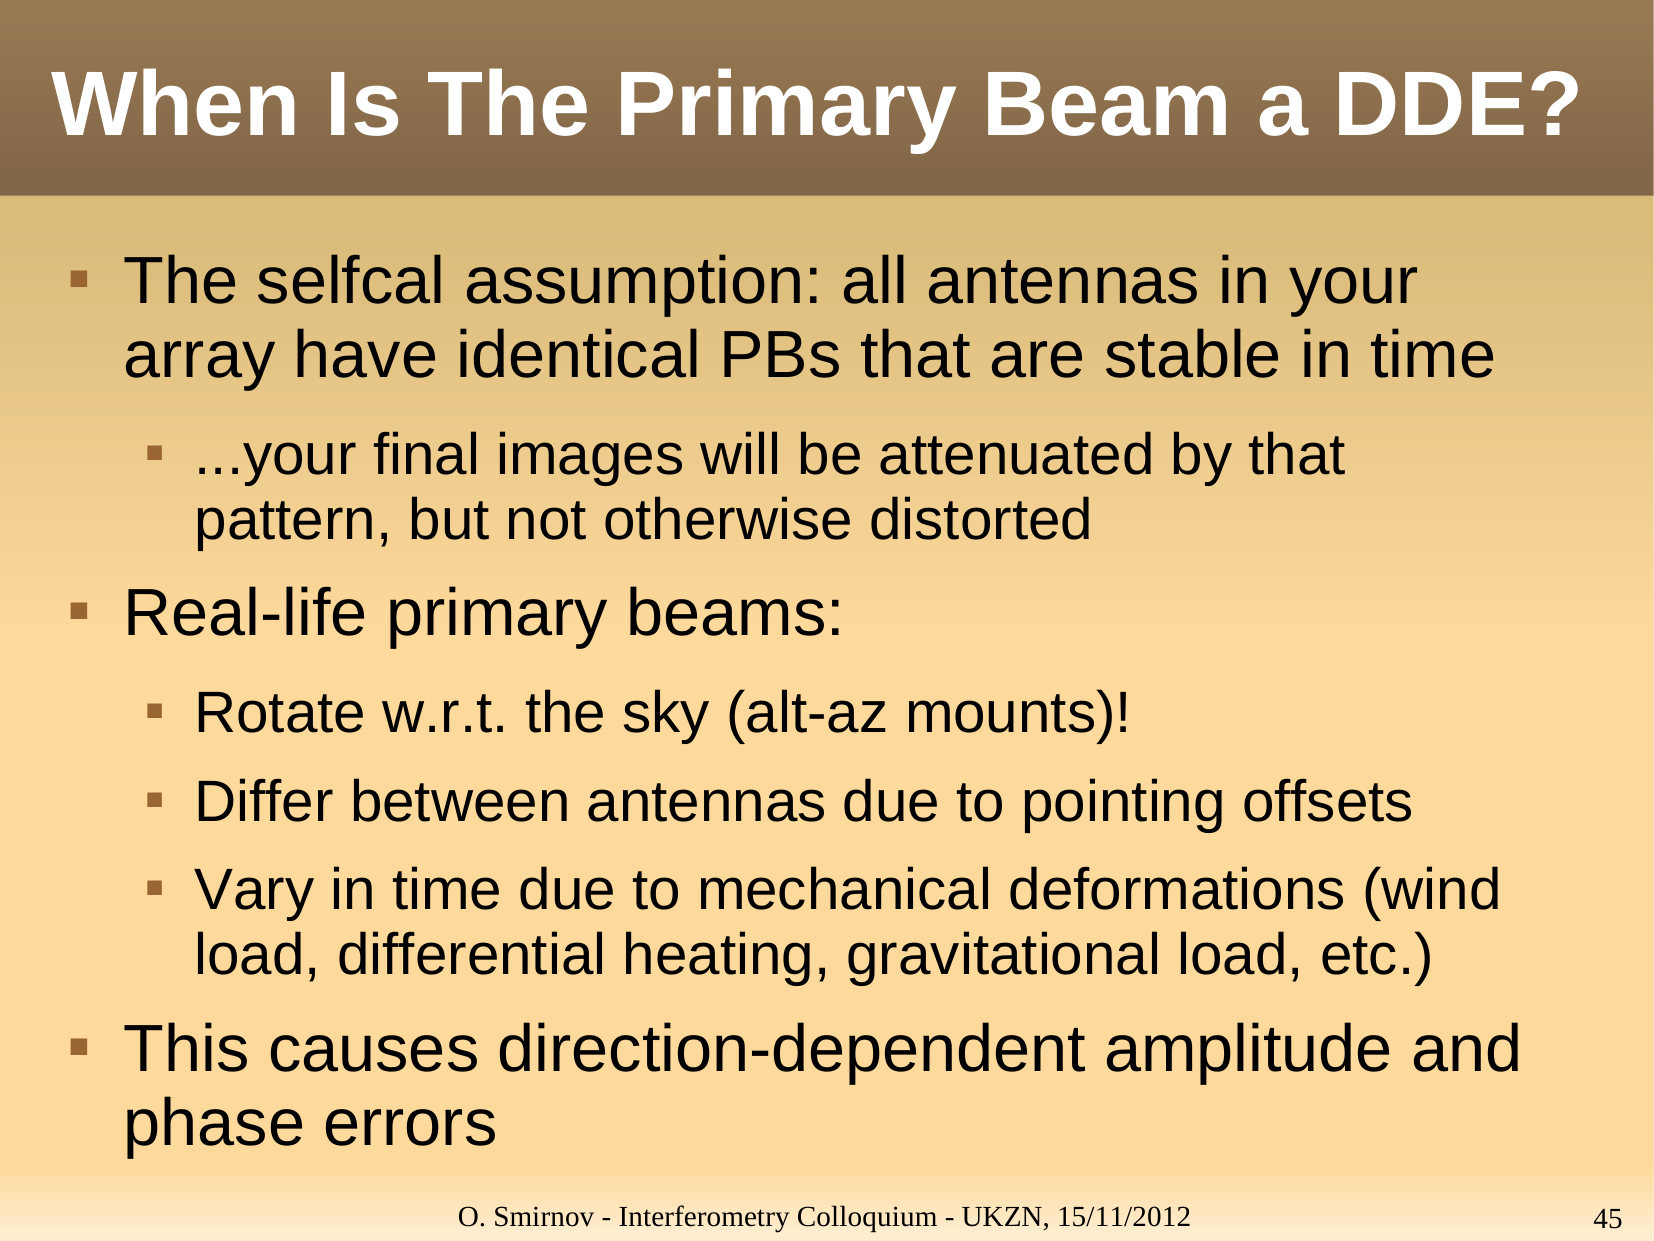

# When Is The Primary Beam a DDE?
The selfcal assumption: all antennas in your array have identical PBs that are stable in time
...your final images will be attenuated by that pattern, but not otherwise distorted
Real-life primary beams:
Rotate w.r.t. the sky (alt-az mounts)!
Differ between antennas due to pointing offsets
Vary in time due to mechanical deformations (wind load, differential heating, gravitational load, etc.)
This causes direction-dependent amplitude and phase errors
O. Smirnov - Interferometry Colloquium - UKZN, 15/11/2012
45